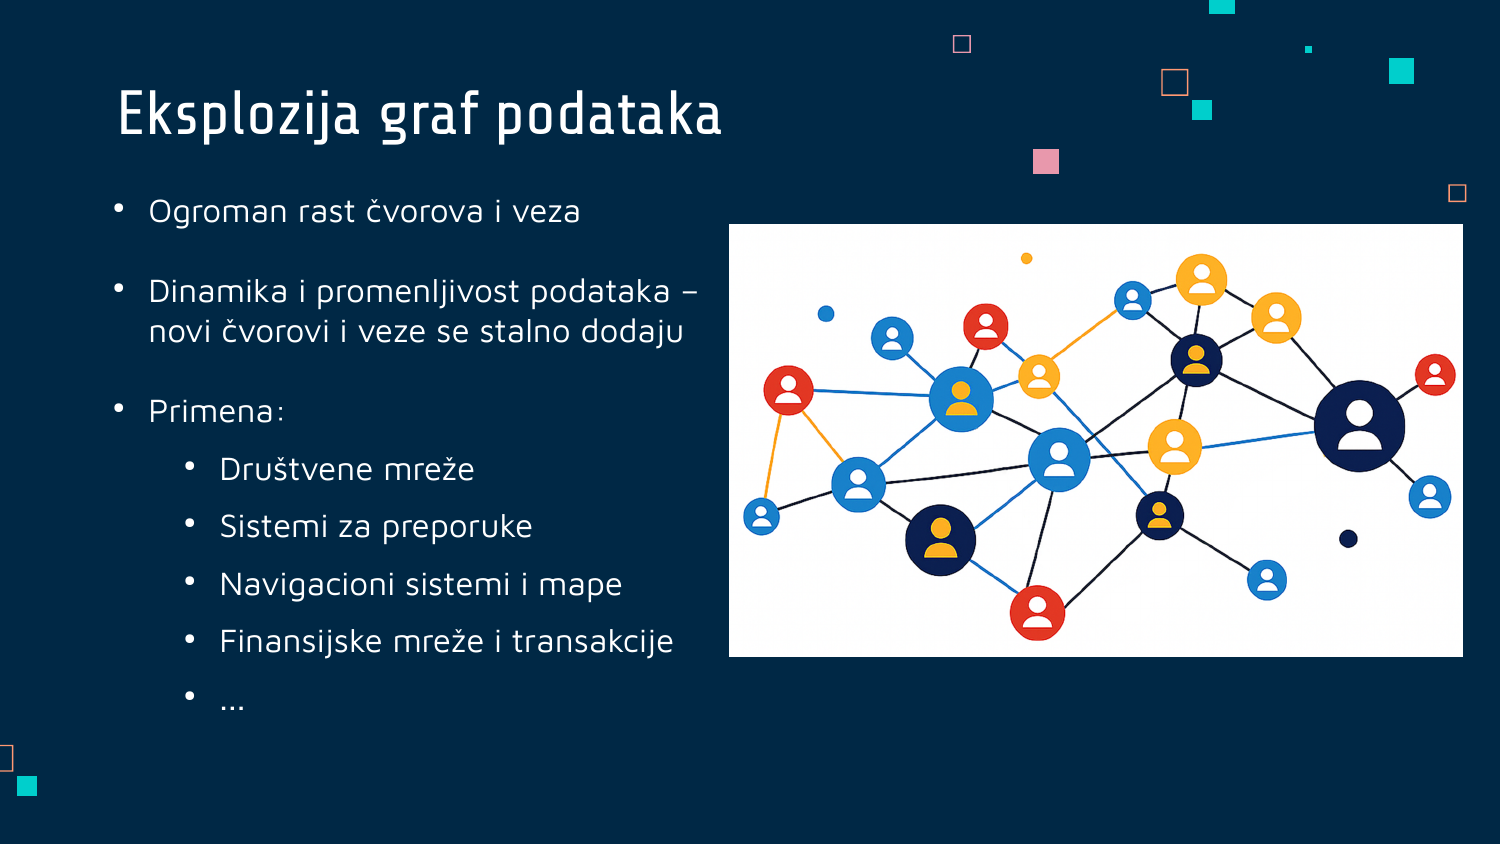

Eksplozija graf podataka
# Ogroman rast čvorova i veza
Dinamika i promenljivost podataka – novi čvorovi i veze se stalno dodaju
Primena:
Društvene mreže
Sistemi za preporuke
Navigacioni sistemi i mape
Finansijske mreže i transakcije
...